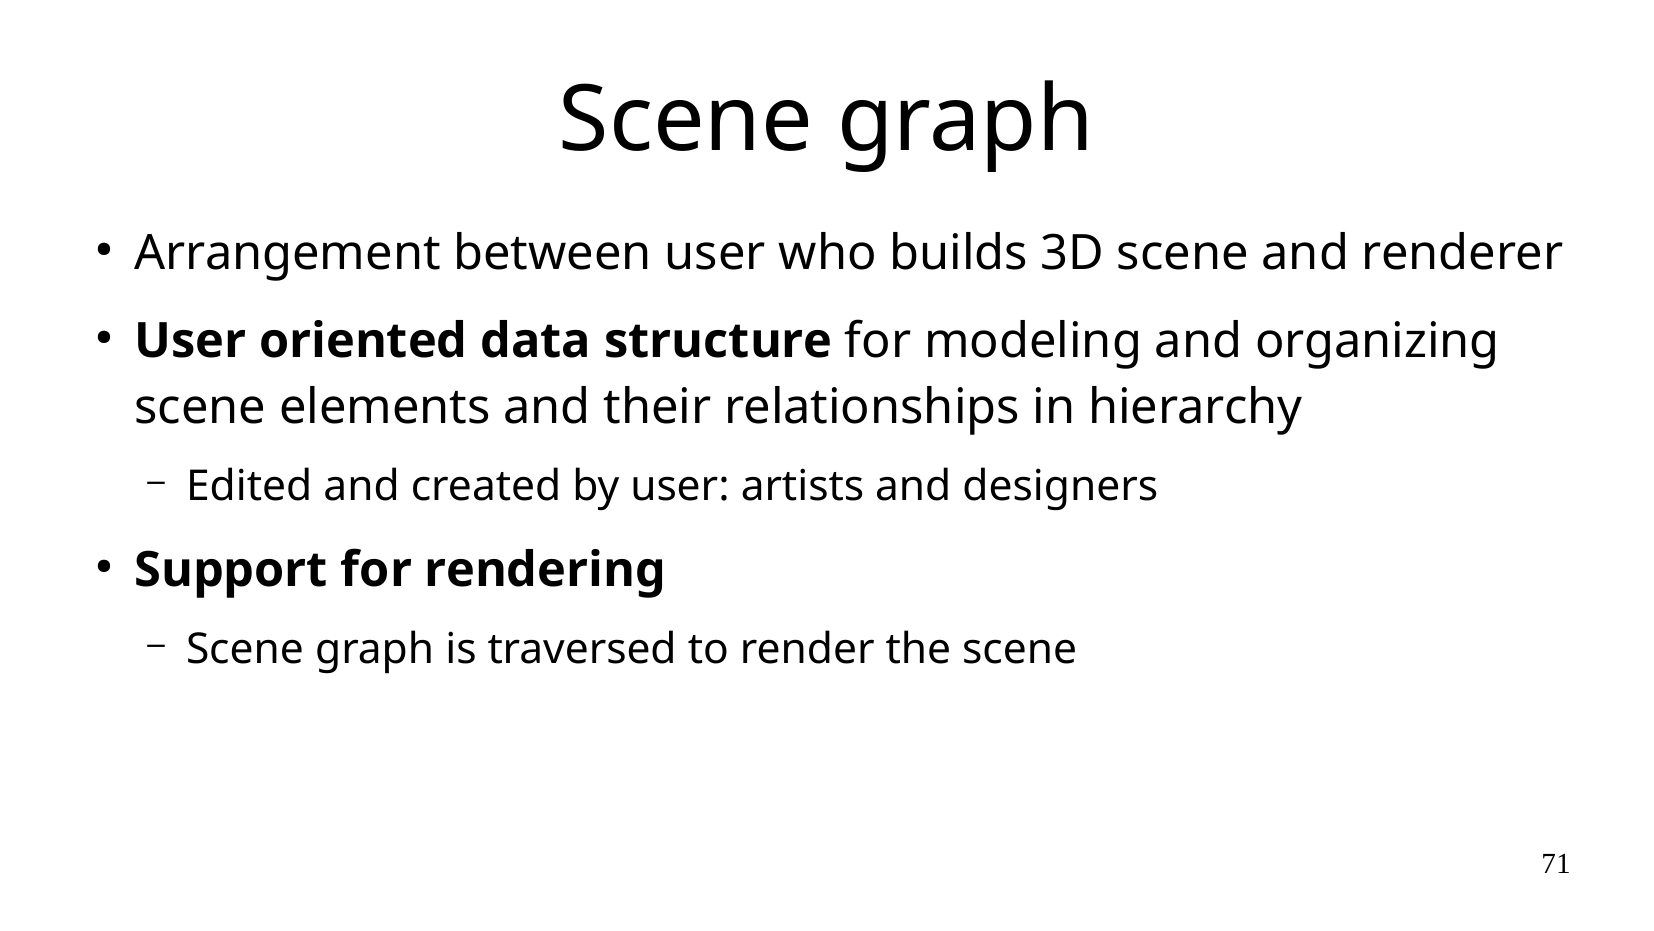

# Scene graph
Arrangement between user who builds 3D scene and renderer
User oriented data structure for modeling and organizing scene elements and their relationships in hierarchy
Edited and created by user: artists and designers
Support for rendering
Scene graph is traversed to render the scene
71